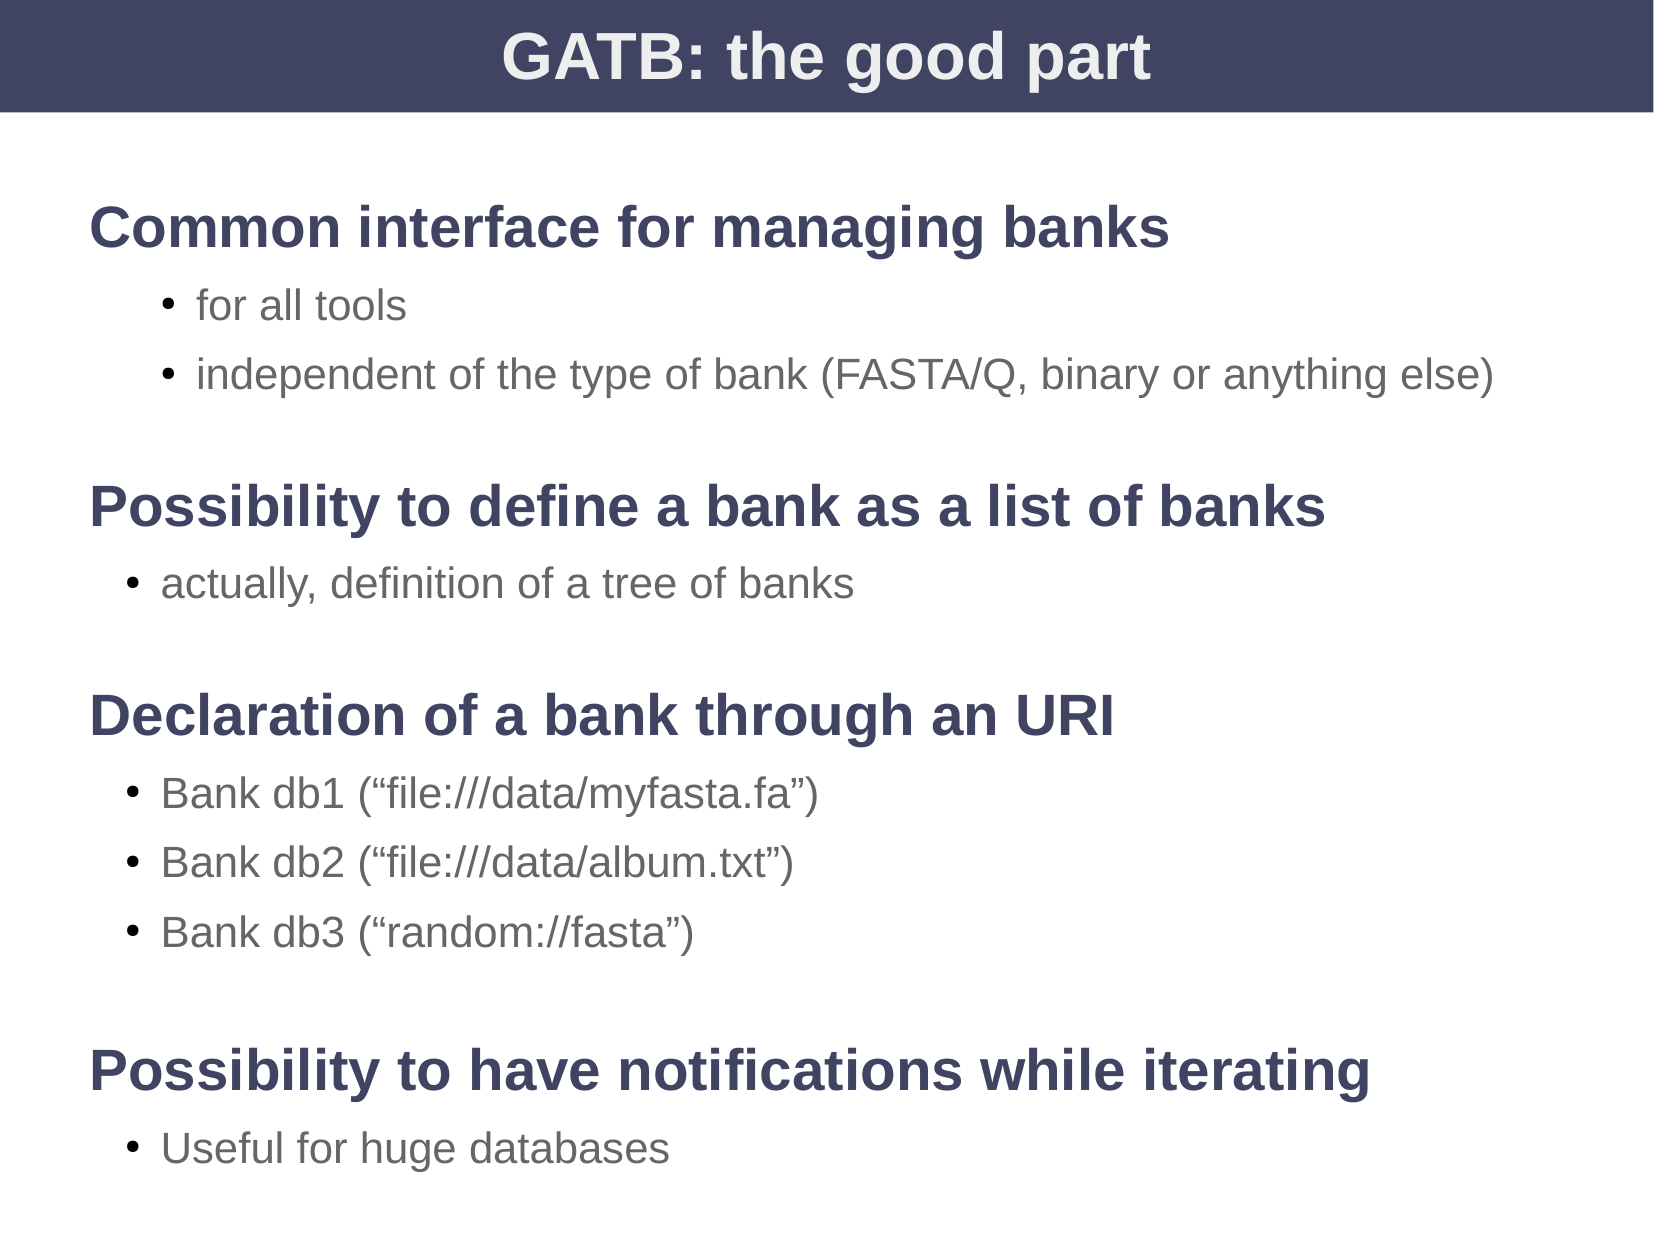

GATB: the good part
Common interface for managing banks
for all tools
independent of the type of bank (FASTA/Q, binary or anything else)
Possibility to define a bank as a list of banks
actually, definition of a tree of banks
Declaration of a bank through an URI
Bank db1 (“file:///data/myfasta.fa”)
Bank db2 (“file:///data/album.txt”)
Bank db3 (“random://fasta”)
Possibility to have notifications while iterating
Useful for huge databases